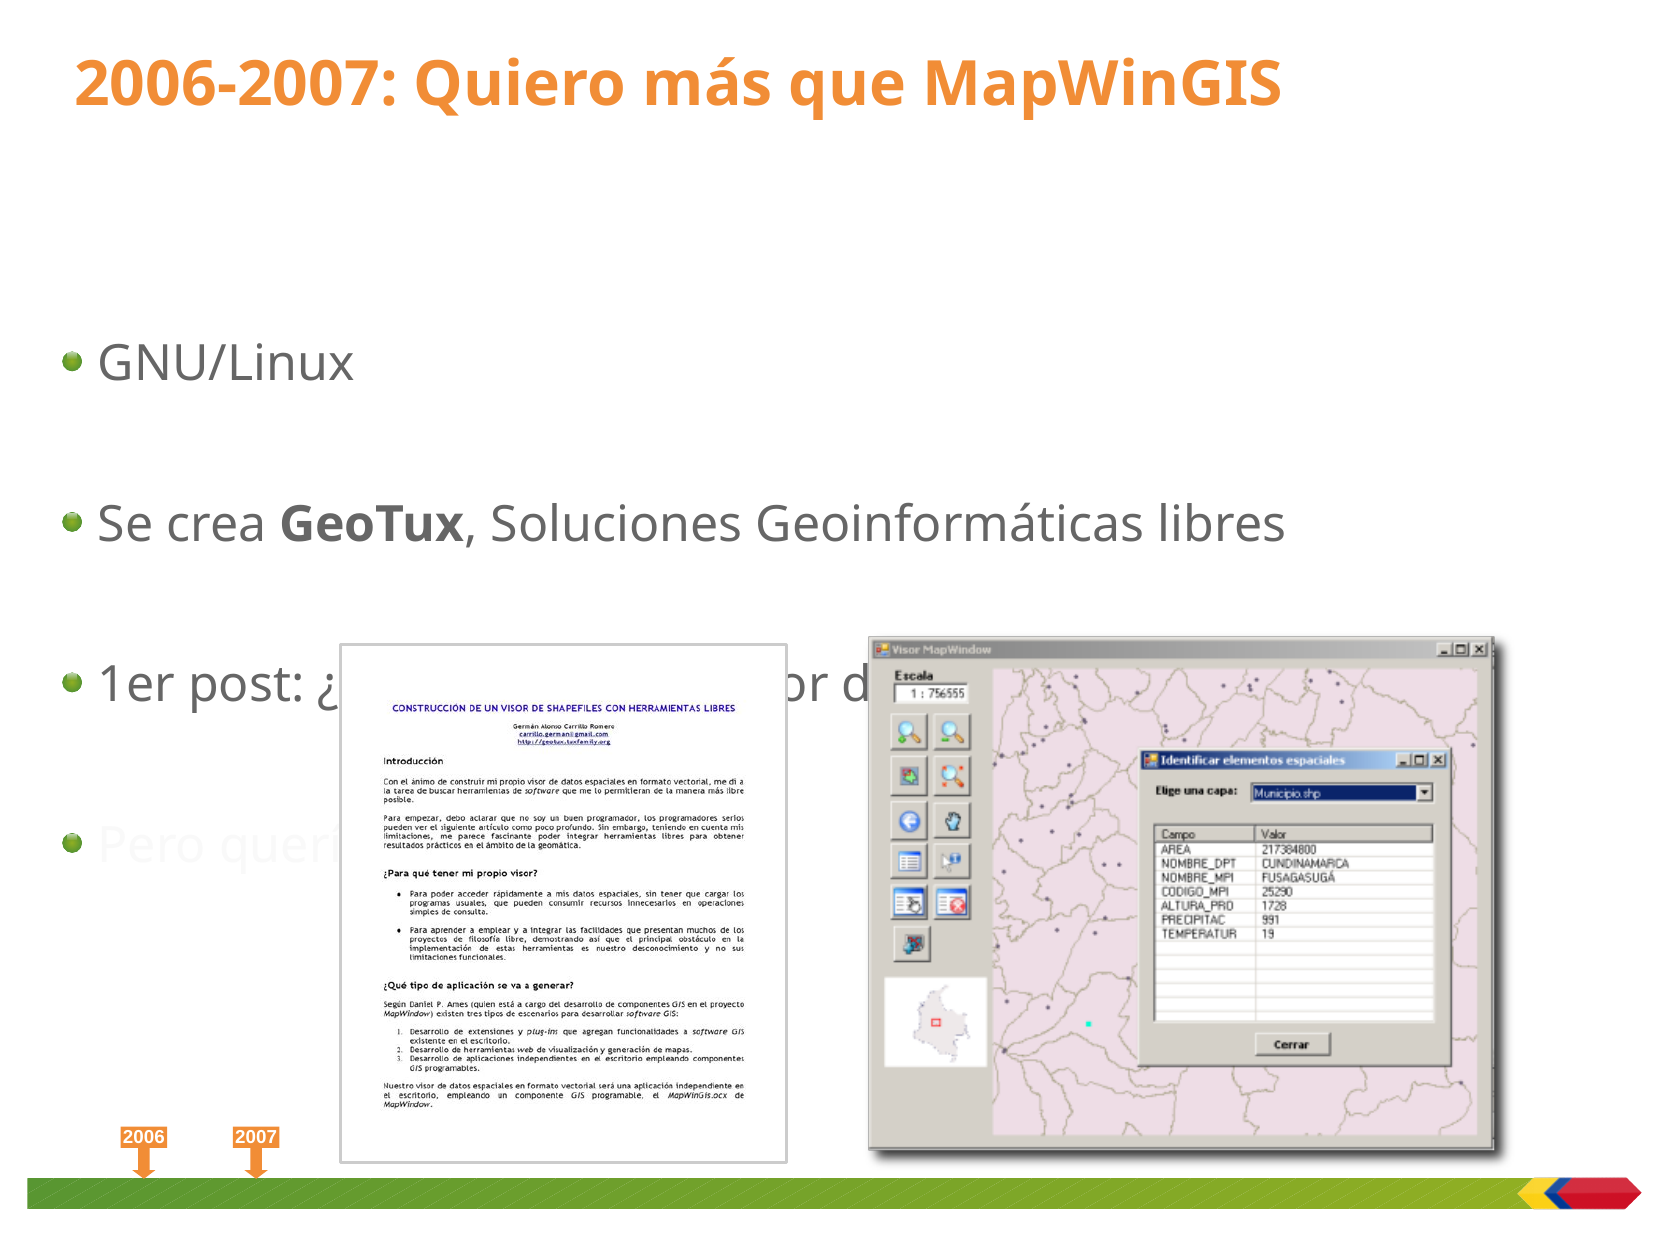

# 2006-2007: Quiero más que MapWinGIS
GNU/Linux
Se crea GeoTux, Soluciones Geoinformáticas libres
1er post: ¿Cómo hacer un Visor de SHP con MapWinGIS?
Pero quería algo más...
2006
2007